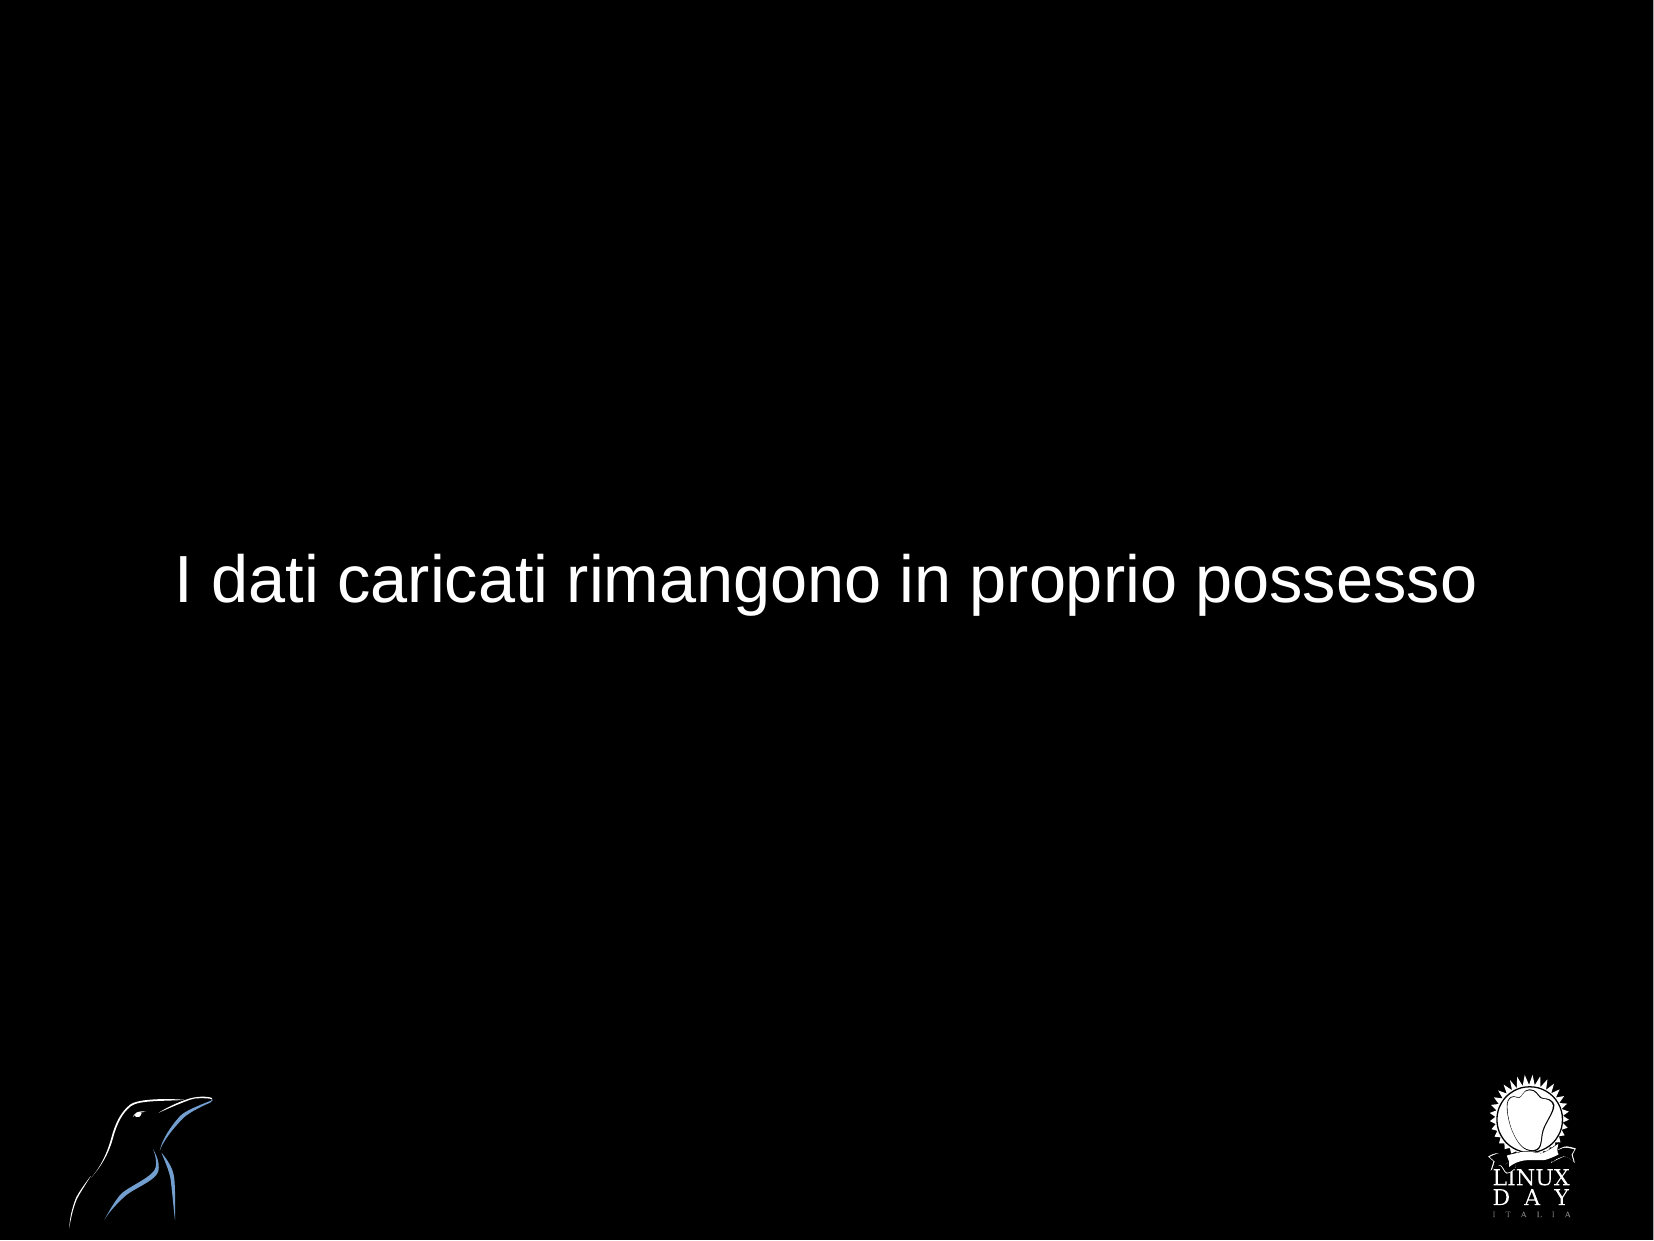

# I dati caricati rimangono in proprio possesso